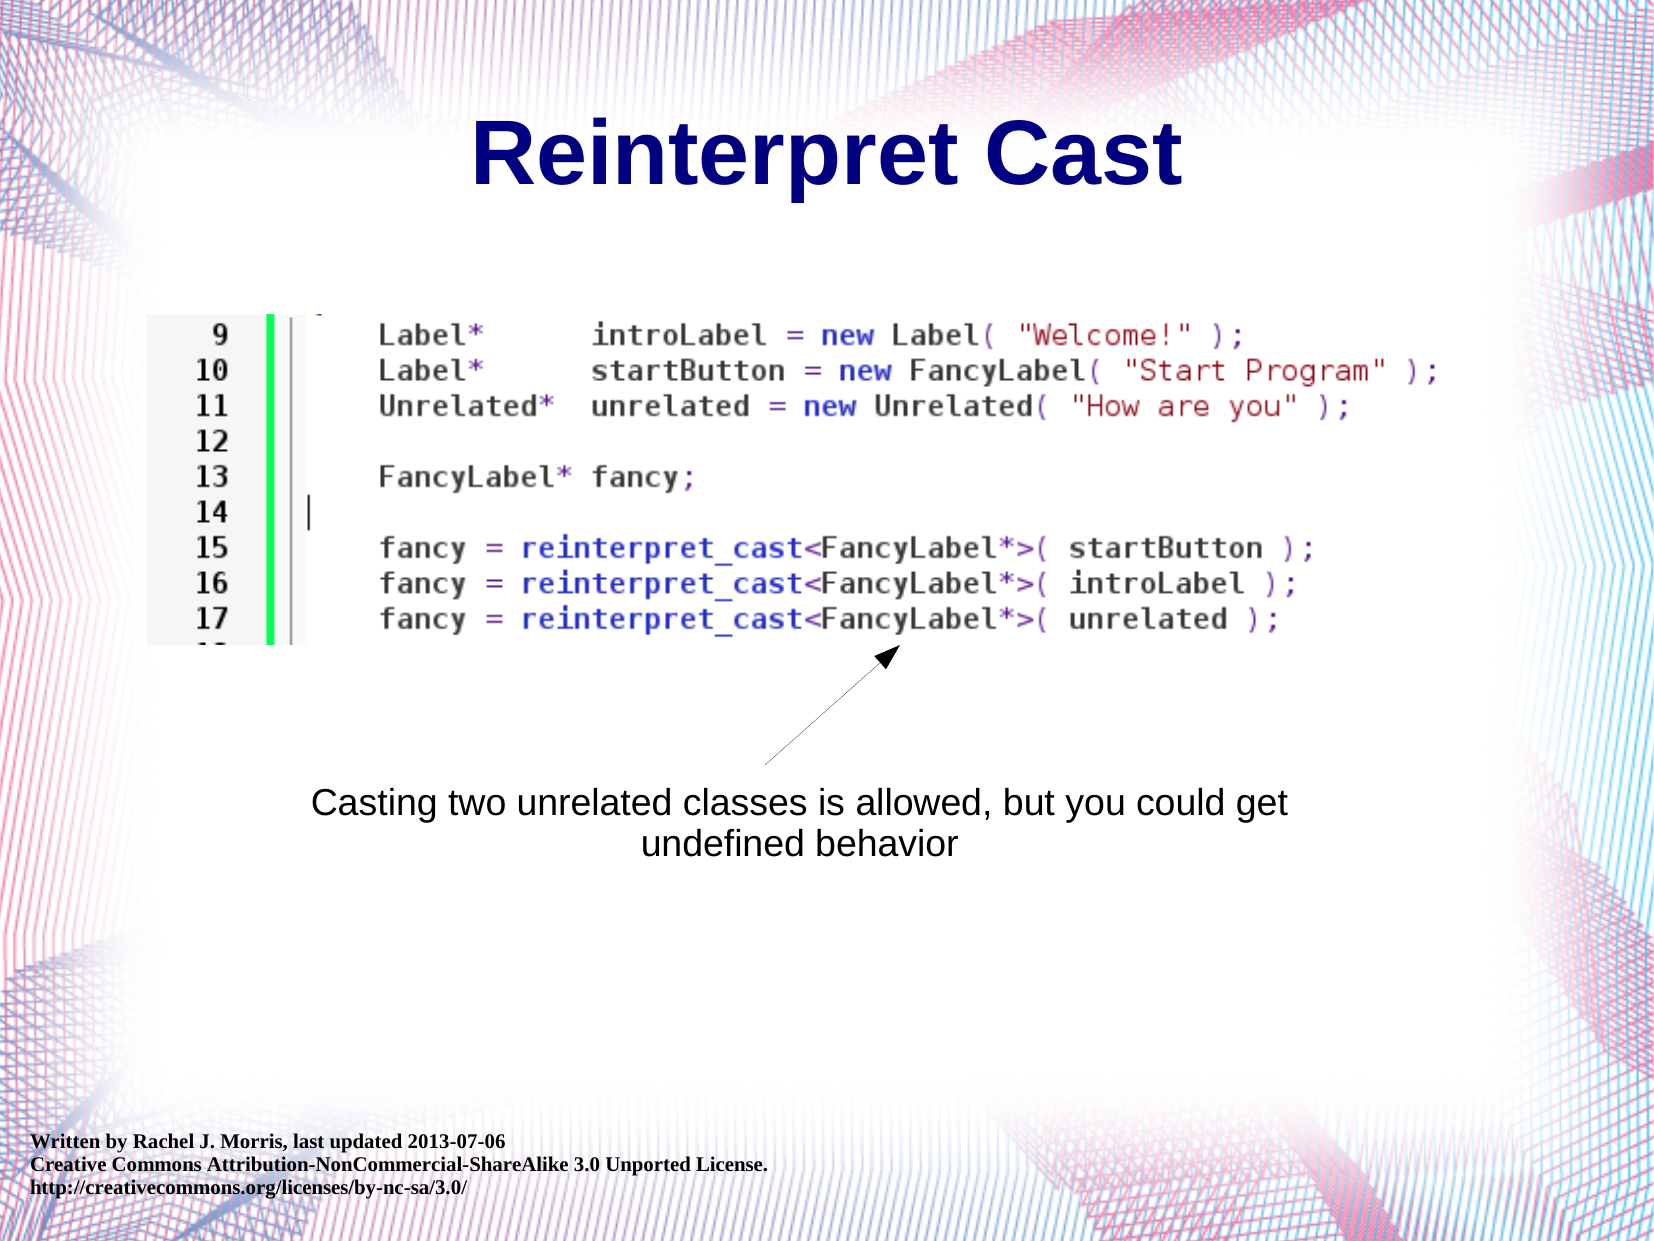

# Reinterpret Cast
Casting two unrelated classes is allowed, but you could get undefined behavior